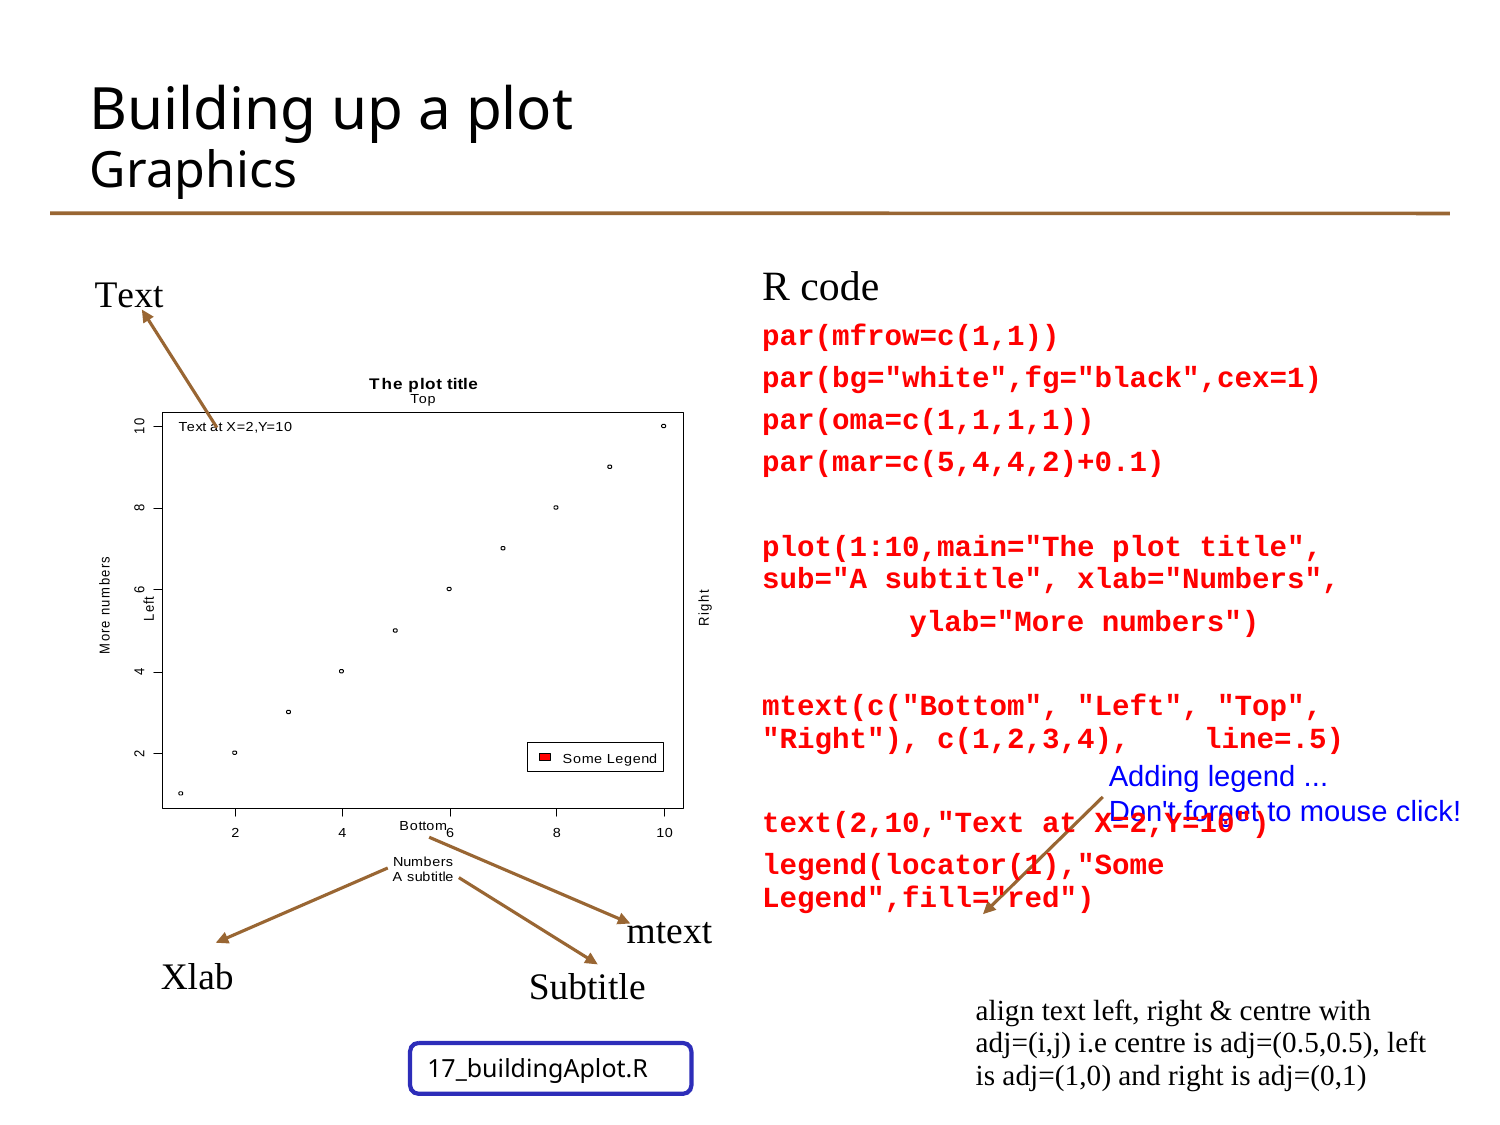

Building up a plot
Graphics
Text
mtext
Xlab
Subtitle
R code
par(mfrow=c(1,1))
par(bg="white",fg="black",cex=1)
par(oma=c(1,1,1,1))
par(mar=c(5,4,4,2)+0.1)
plot(1:10,main="The plot title", sub="A subtitle", xlab="Numbers",
		ylab="More numbers")
mtext(c("Bottom", "Left", "Top", 	"Right"), c(1,2,3,4), 	line=.5)
text(2,10,"Text at X=2,Y=10")
legend(locator(1),"Some 	Legend",fill="red")
Adding legend ...
Don't forget to mouse click!
align text left, right & centre with adj=(i,j) i.e centre is adj=(0.5,0.5), left is adj=(1,0) and right is adj=(0,1)
17_buildingAplot.R